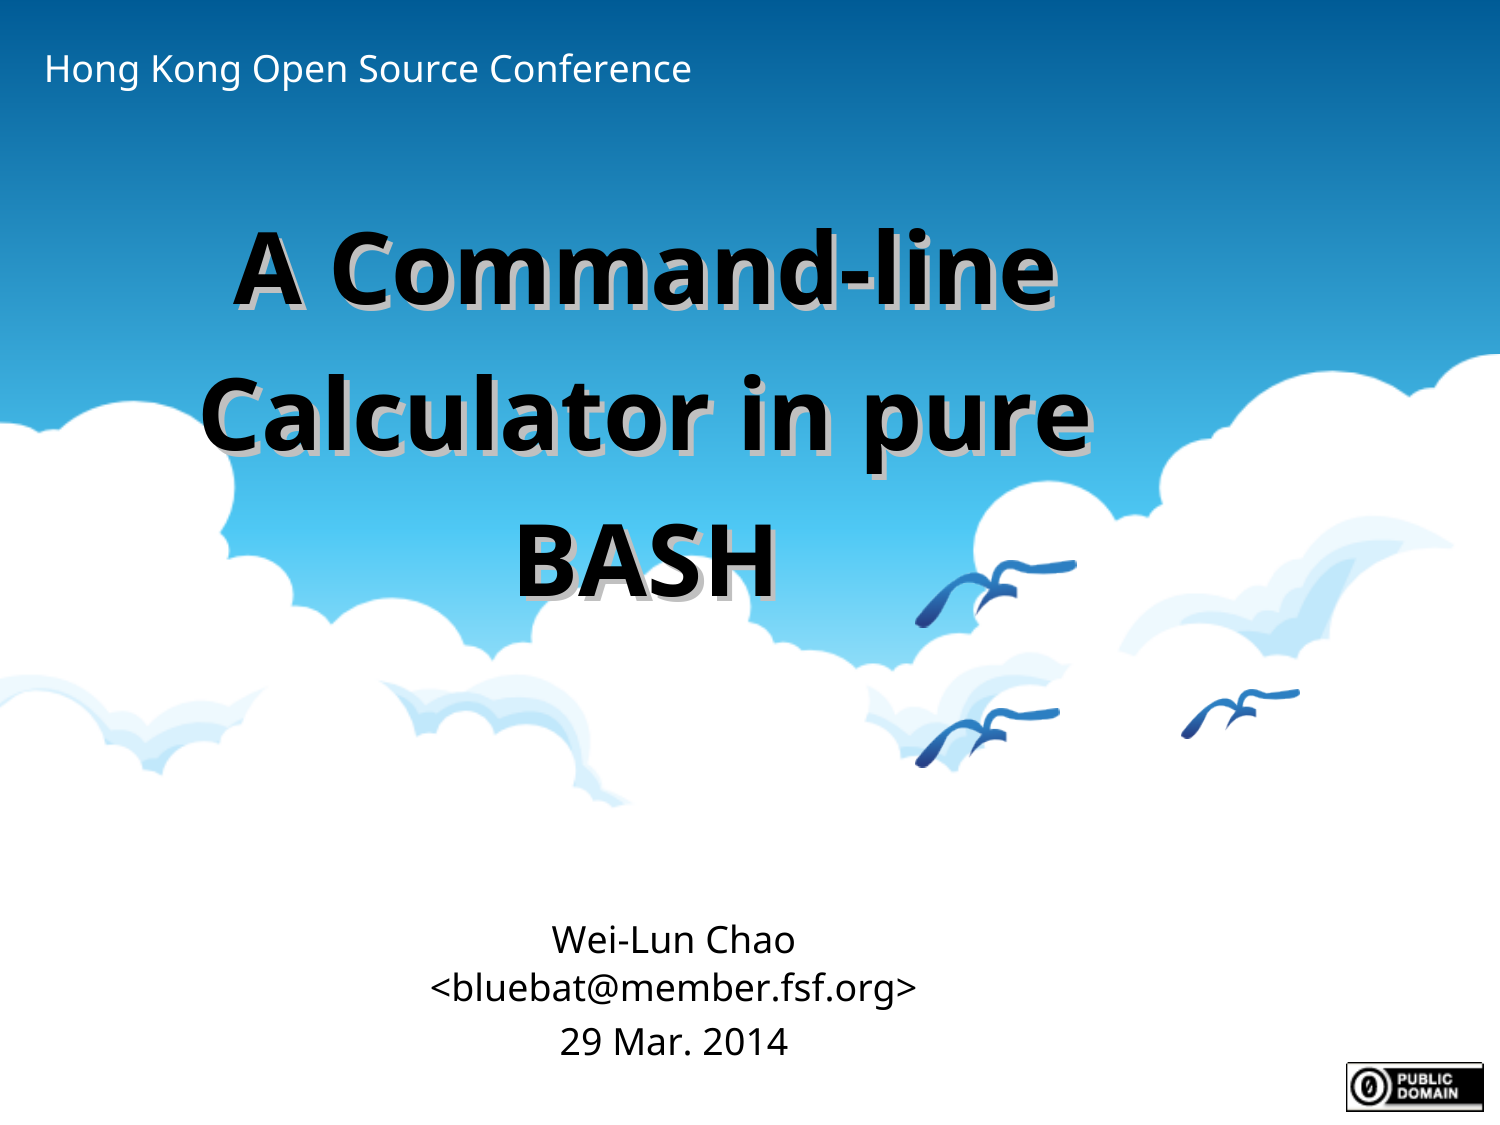

Hong Kong Open Source Conference
# A Command-line Calculator in pure BASH
Wei-Lun Chao <bluebat@member.fsf.org>
29 Mar. 2014